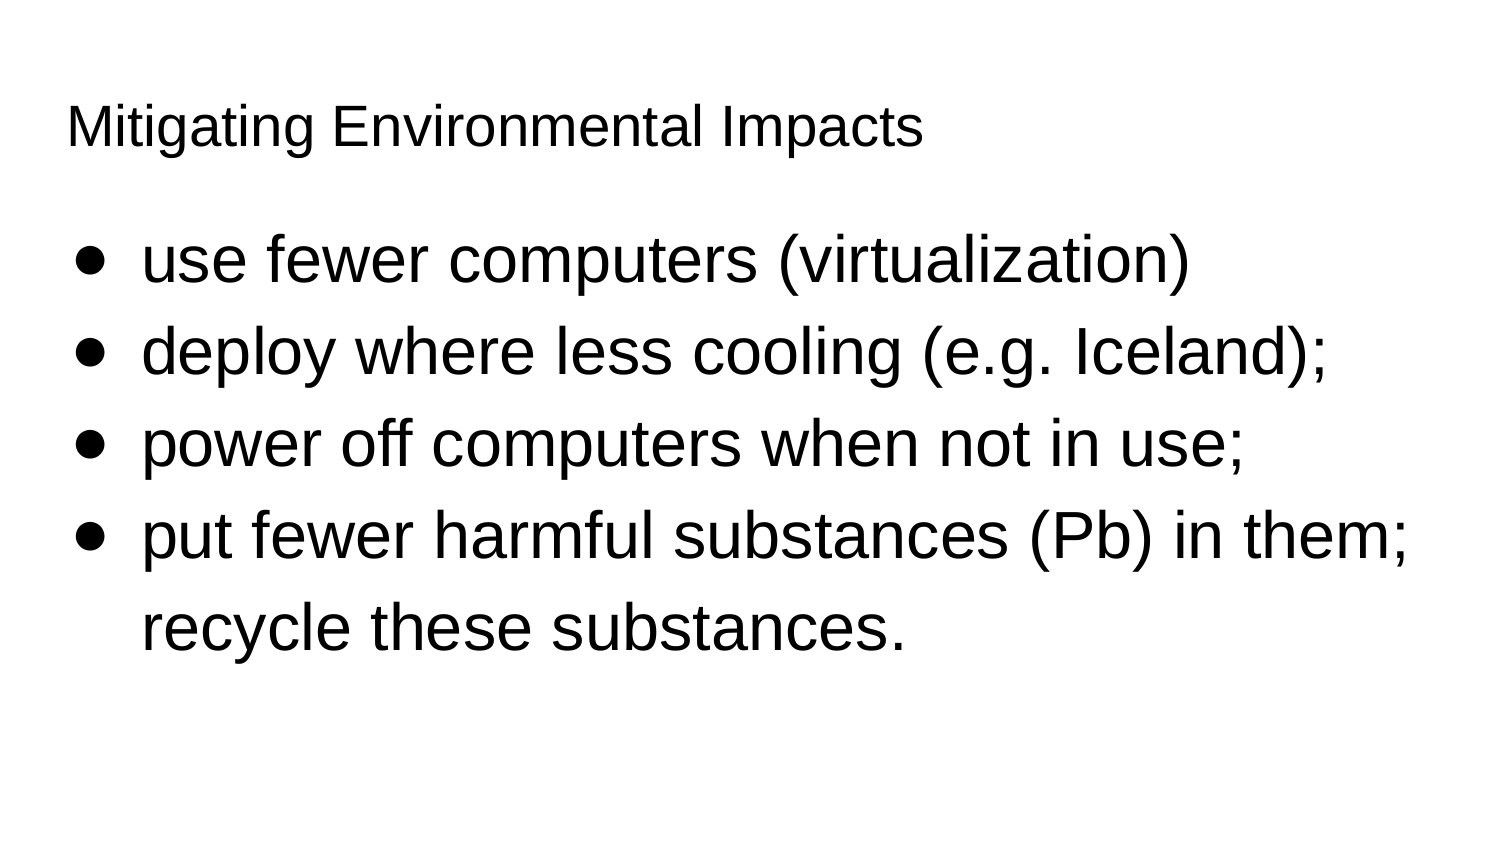

# Mitigating Environmental Impacts
use fewer computers (virtualization)
deploy where less cooling (e.g. Iceland);
power off computers when not in use;
put fewer harmful substances (Pb) in them; recycle these substances.